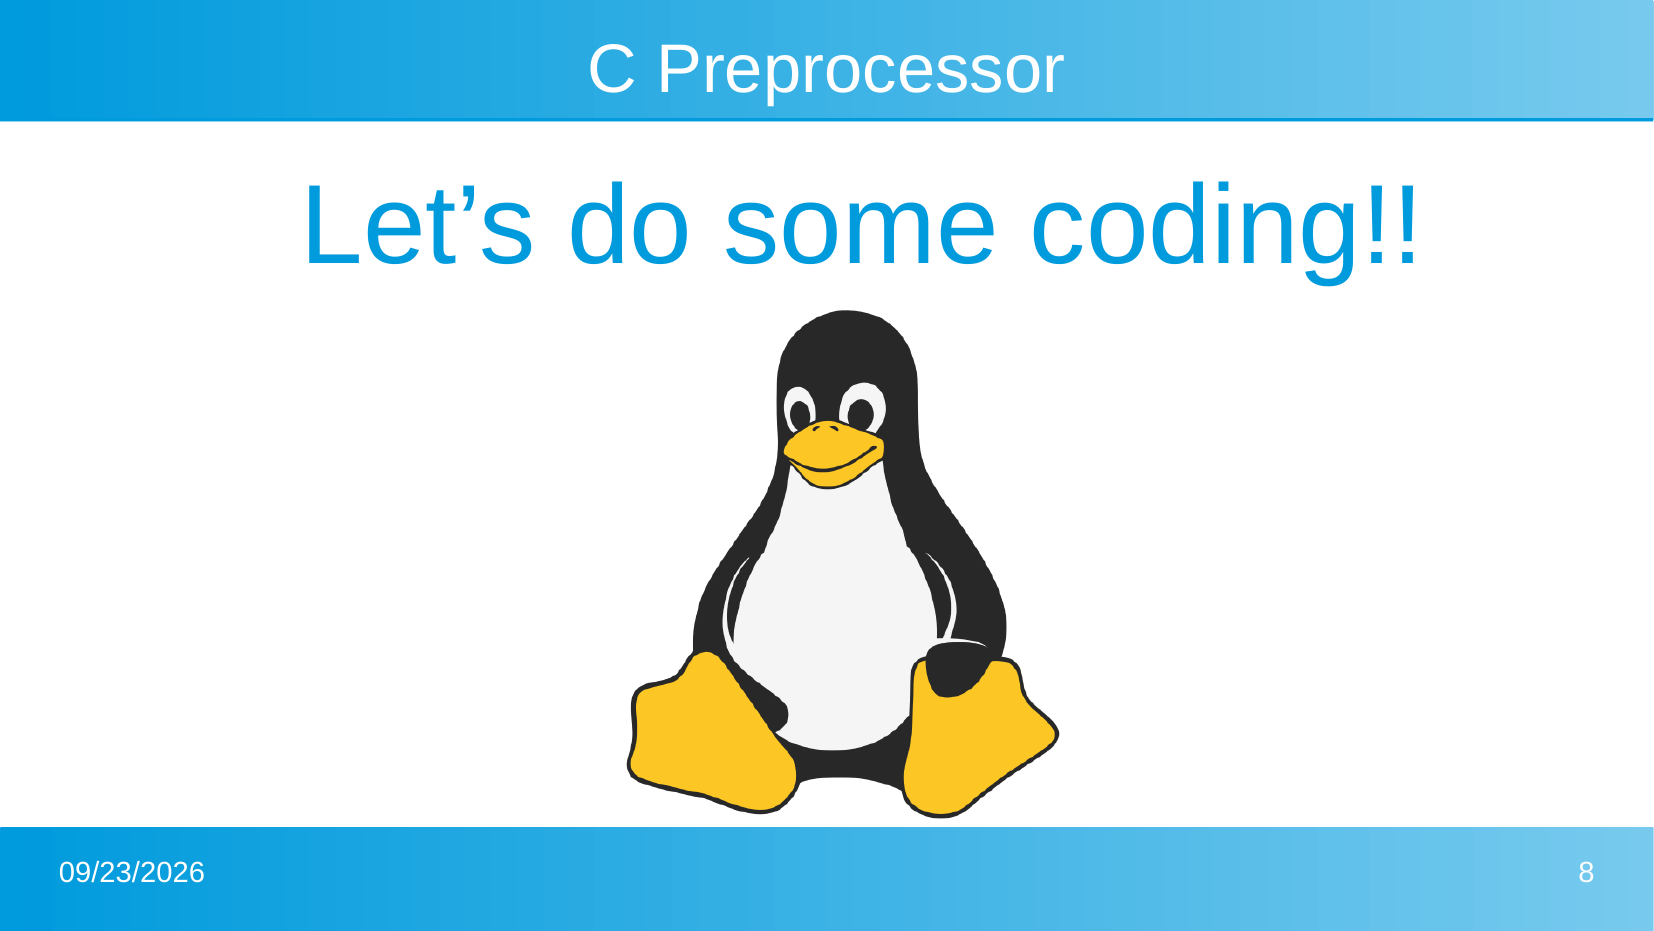

# C Preprocessor
Let’s do some coding!!
8